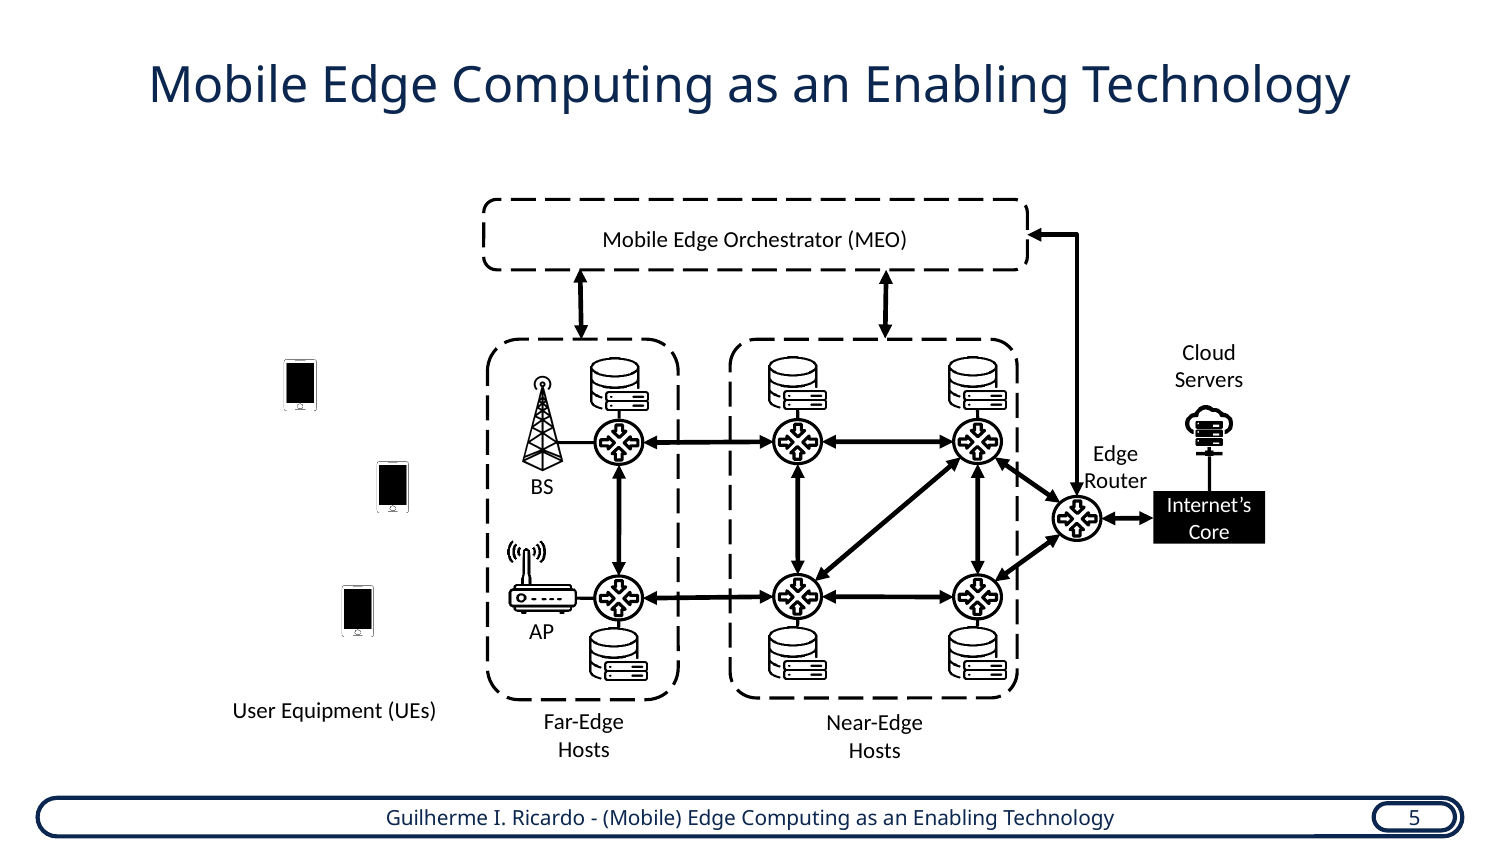

Mobile Edge Computing as an Enabling Technology
Mobile Edge Orchestrator (MEO)
Cloud
Servers
BS
Internet’s
Core
AP
User Equipment (UEs)
Far-Edge
Hosts
Near-Edge
Hosts
Edge
Router
Guilherme I. Ricardo - (Mobile) Edge Computing as an Enabling Technology
5